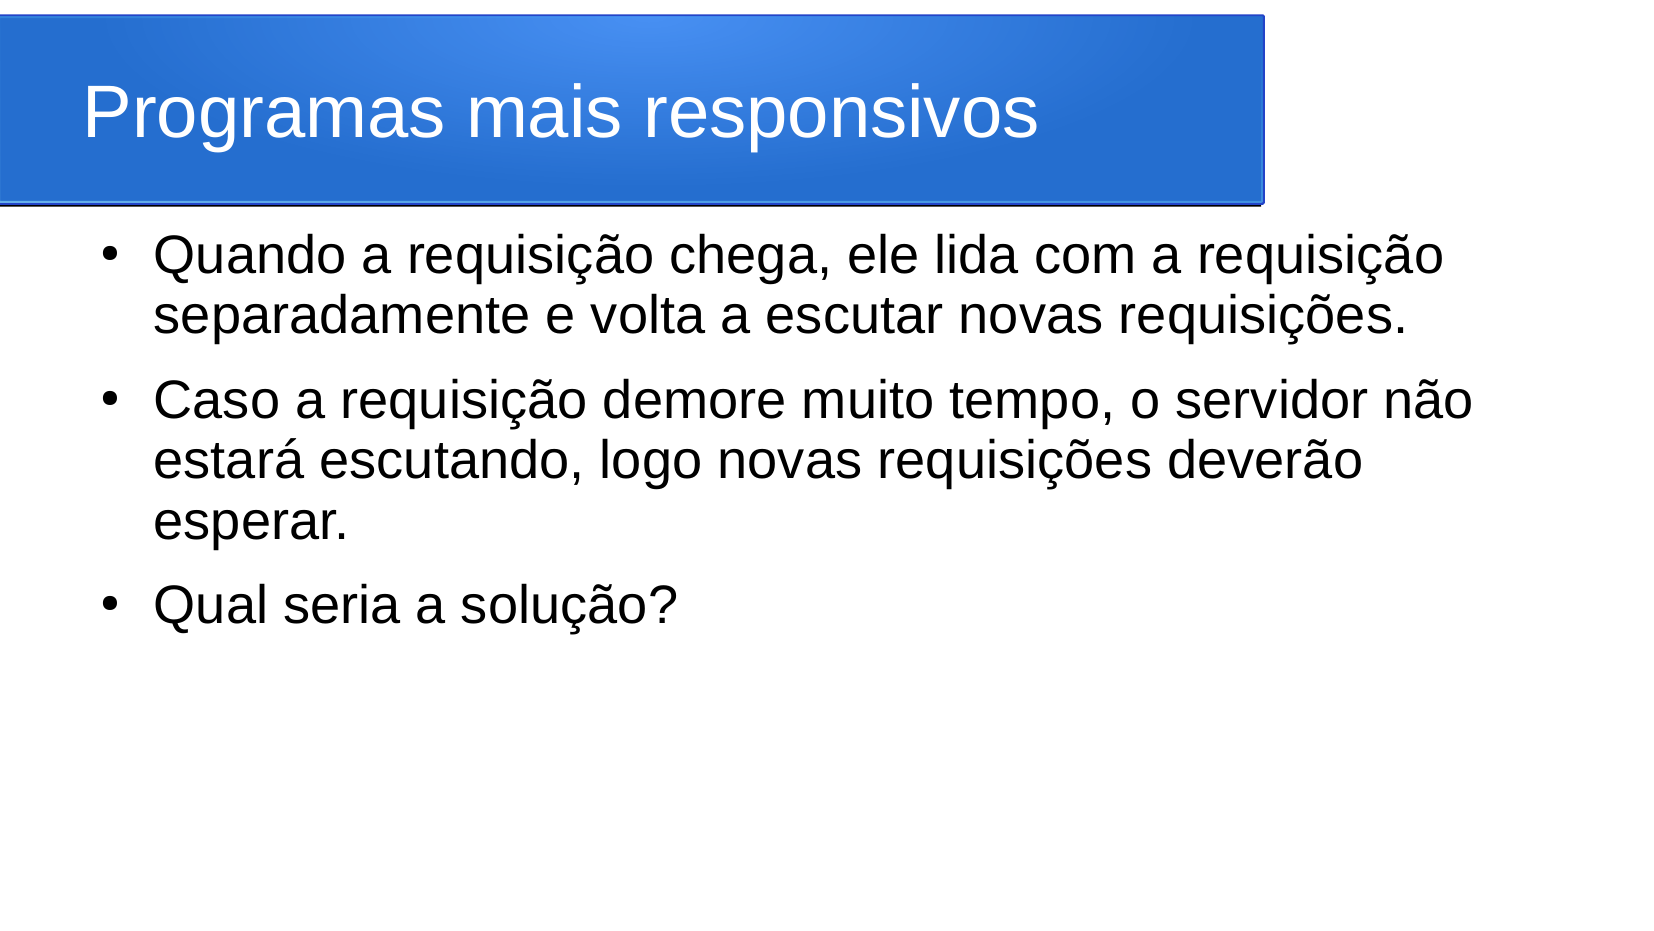

# Programas mais responsivos
Quando a requisição chega, ele lida com a requisição separadamente e volta a escutar novas requisições.
Caso a requisição demore muito tempo, o servidor não estará escutando, logo novas requisições deverão esperar.
Qual seria a solução?